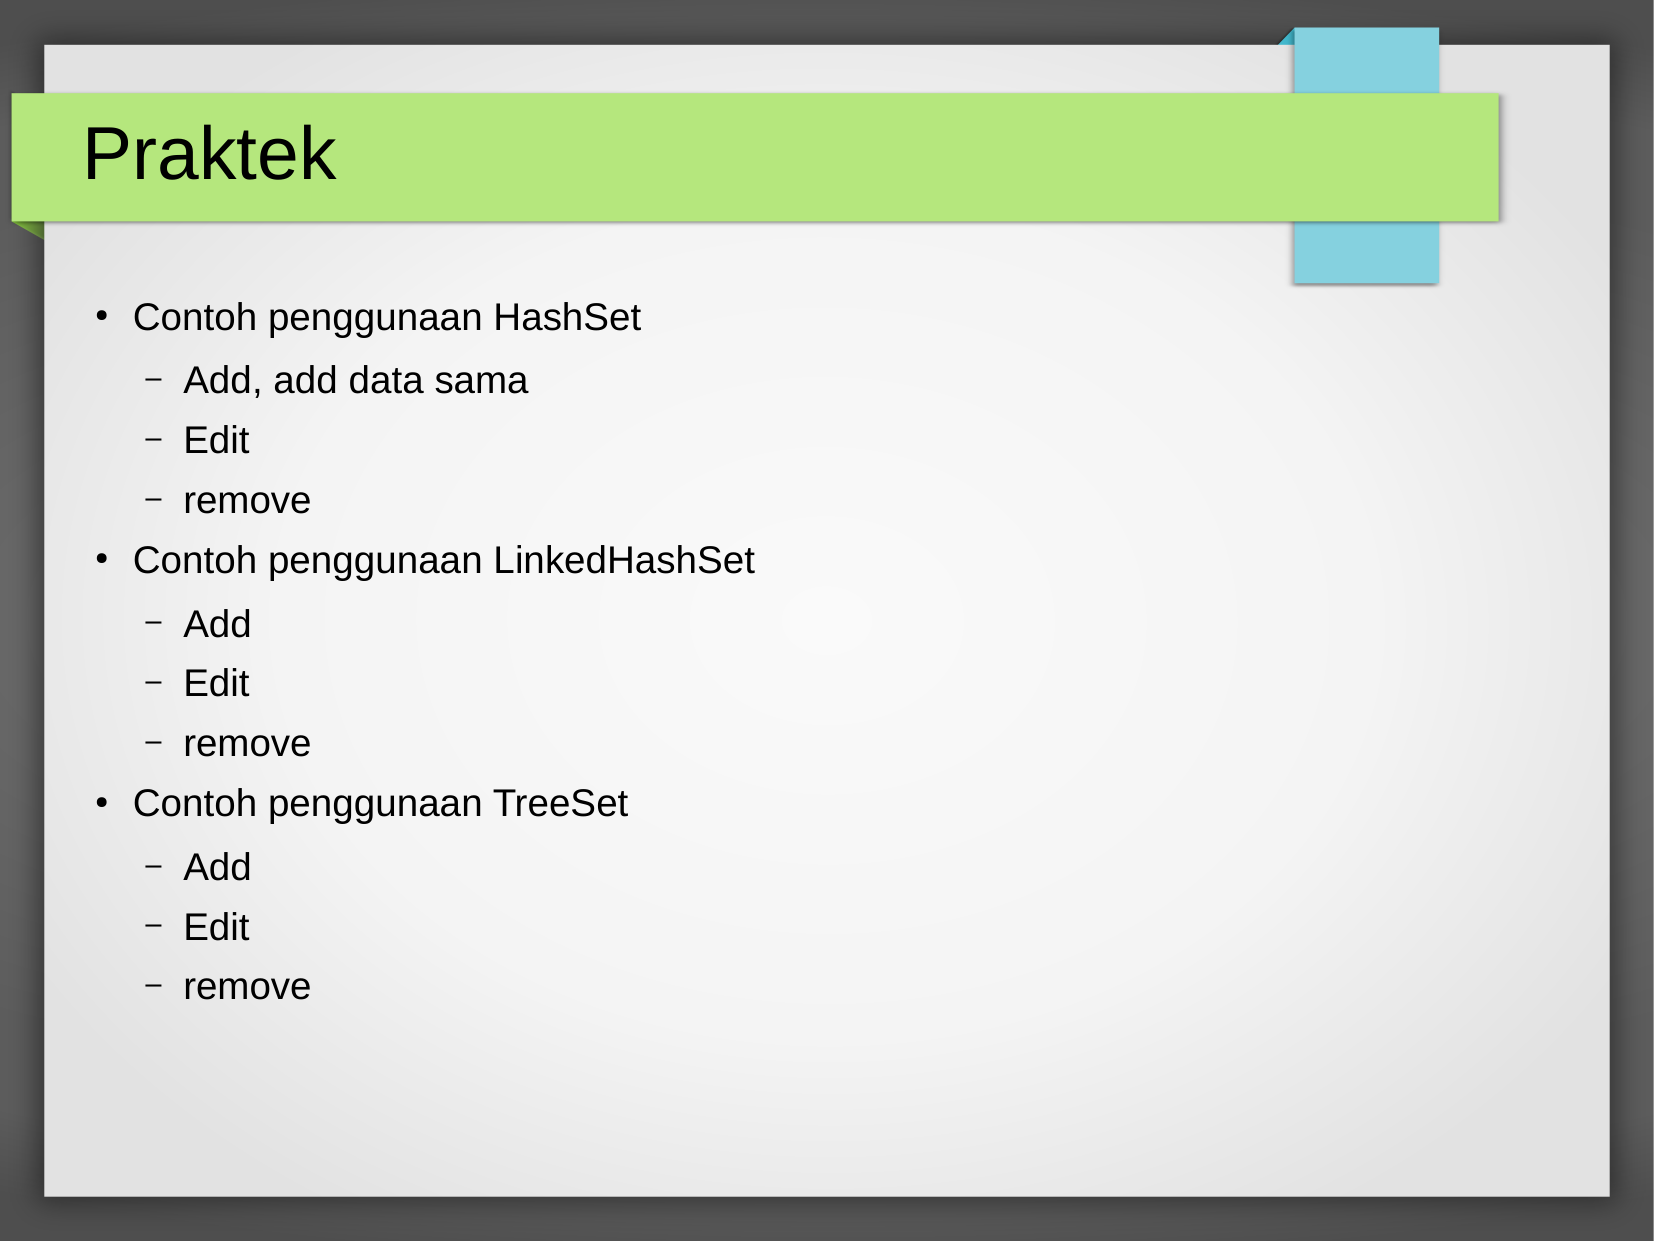

# Praktek
Contoh penggunaan HashSet
Add, add data sama
Edit
remove
Contoh penggunaan LinkedHashSet
Add
Edit
remove
Contoh penggunaan TreeSet
Add
Edit
remove